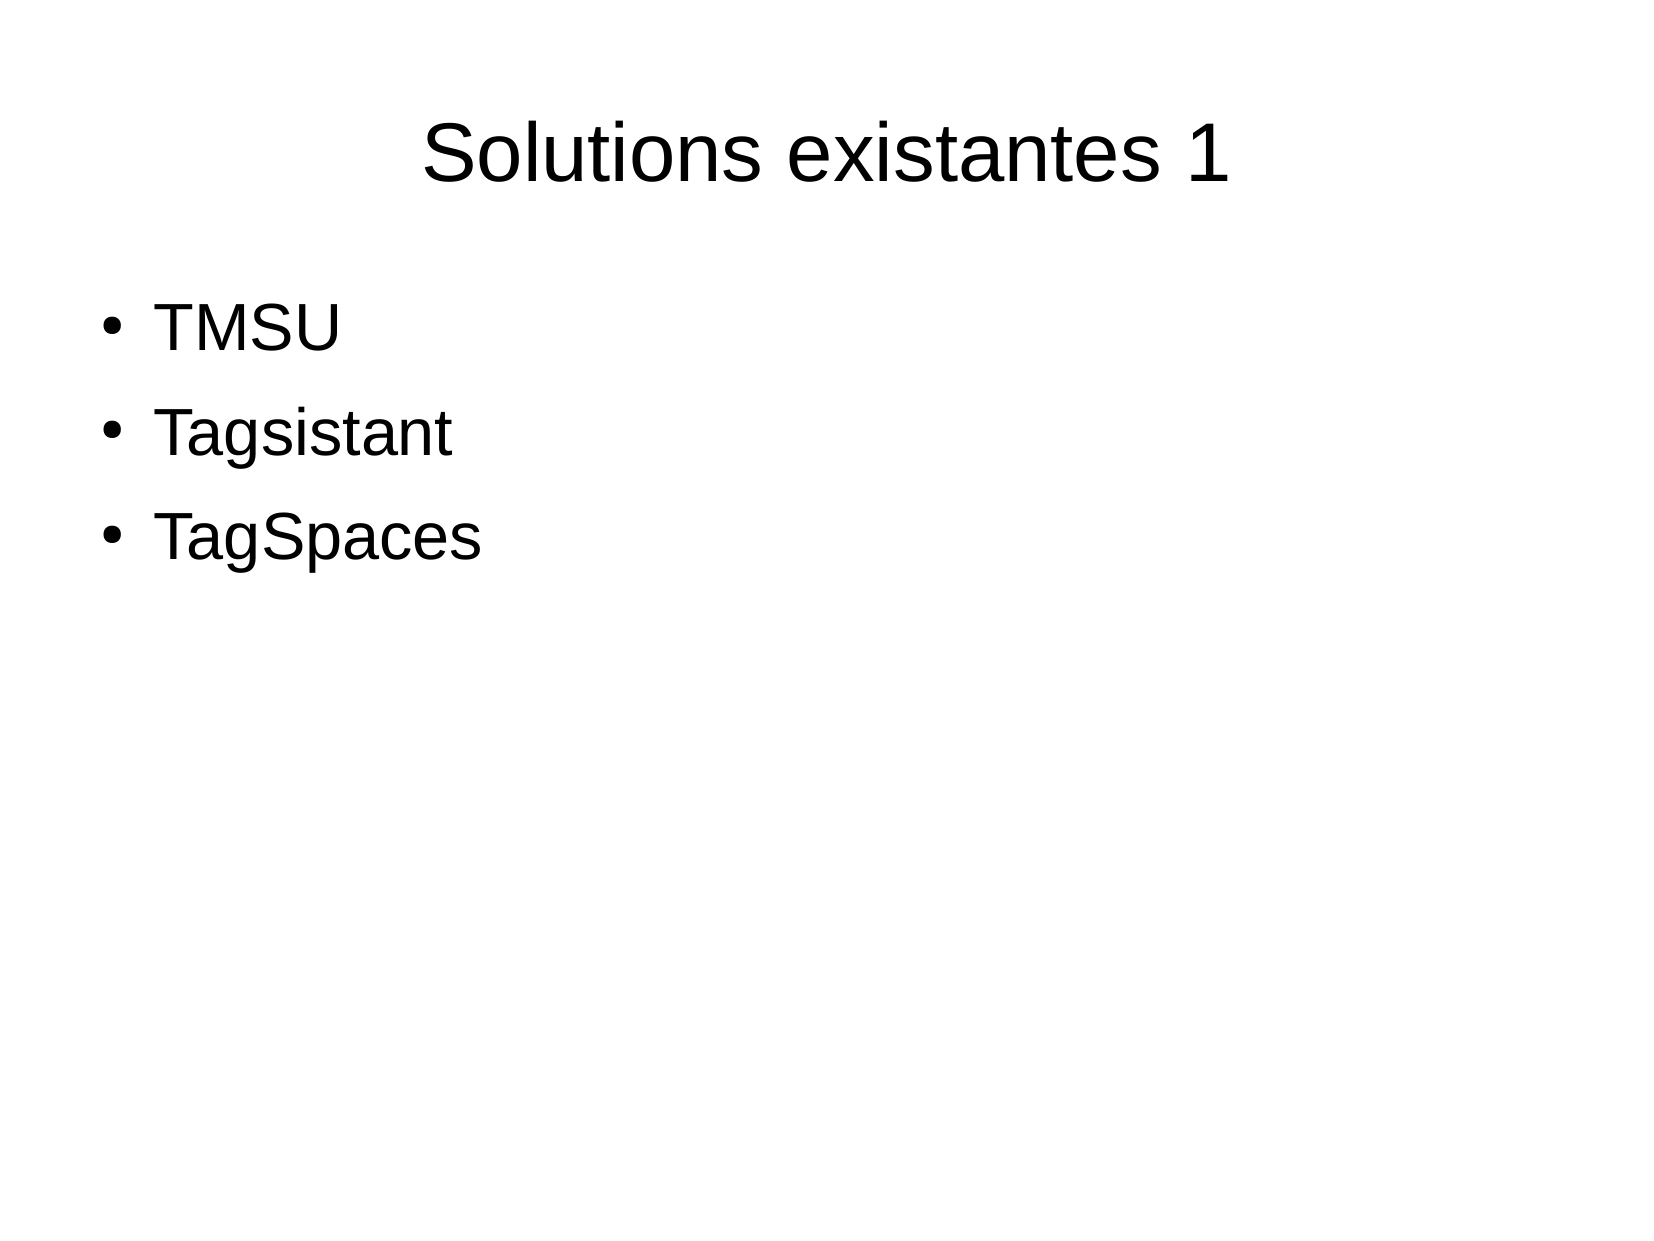

# Solutions existantes 1
TMSU
Tagsistant
TagSpaces